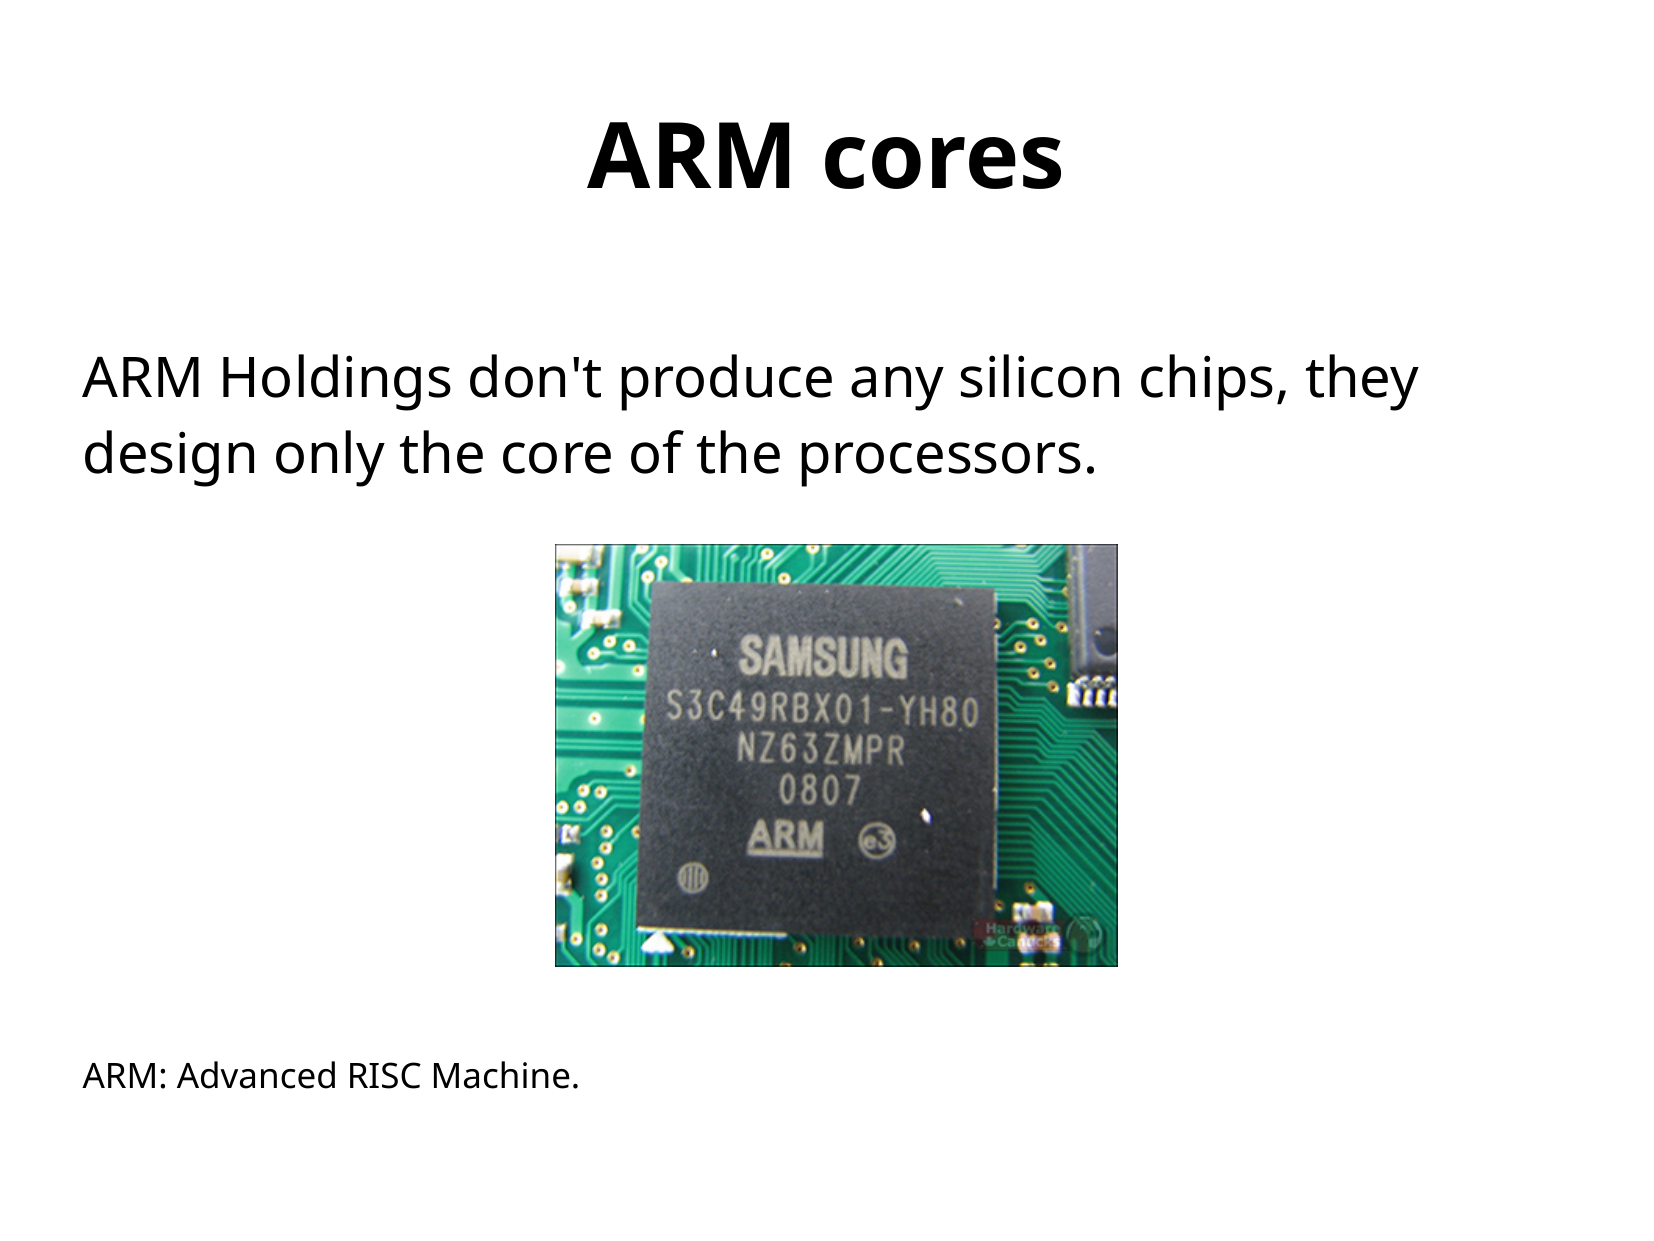

# ARM cores
ARM Holdings don't produce any silicon chips, they design only the core of the processors.
ARM: Advanced RISC Machine.